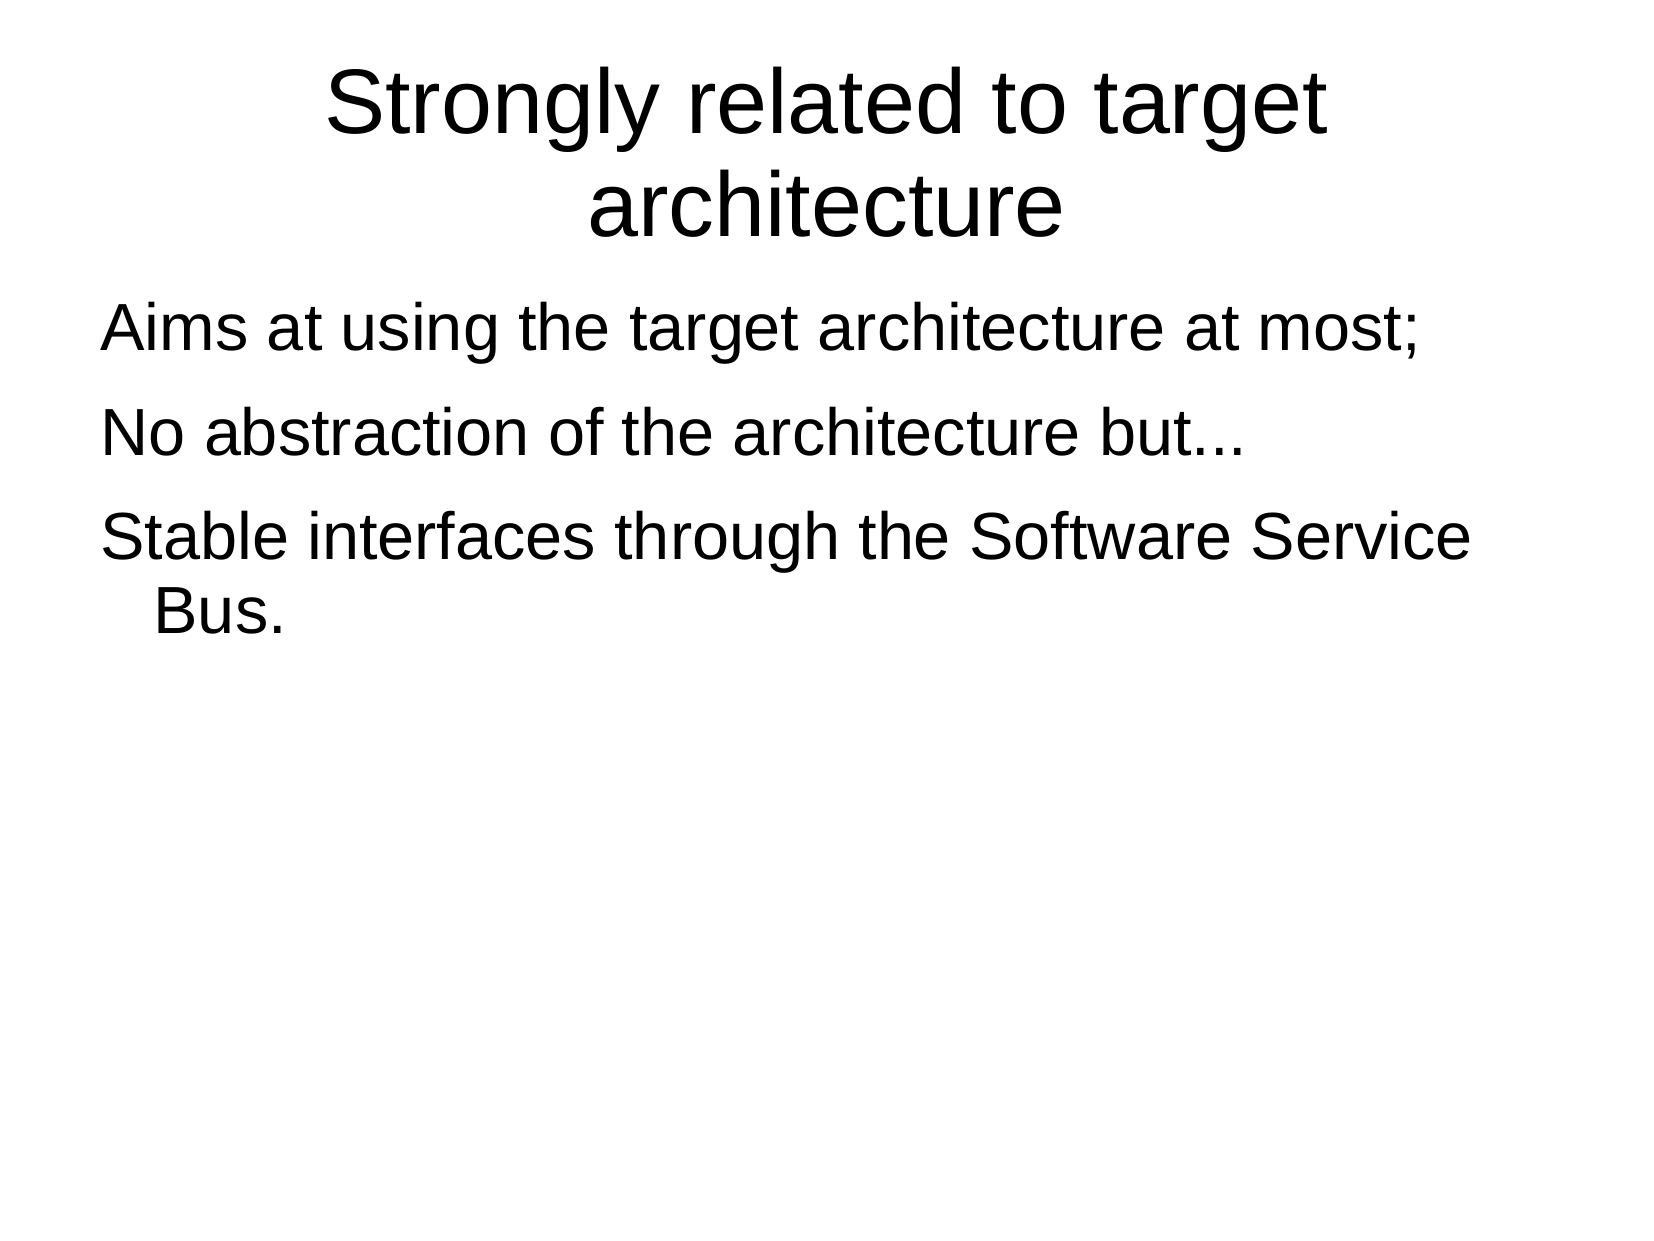

# Strongly related to target architecture
Aims at using the target architecture at most;
No abstraction of the architecture but...
Stable interfaces through the Software Service Bus.